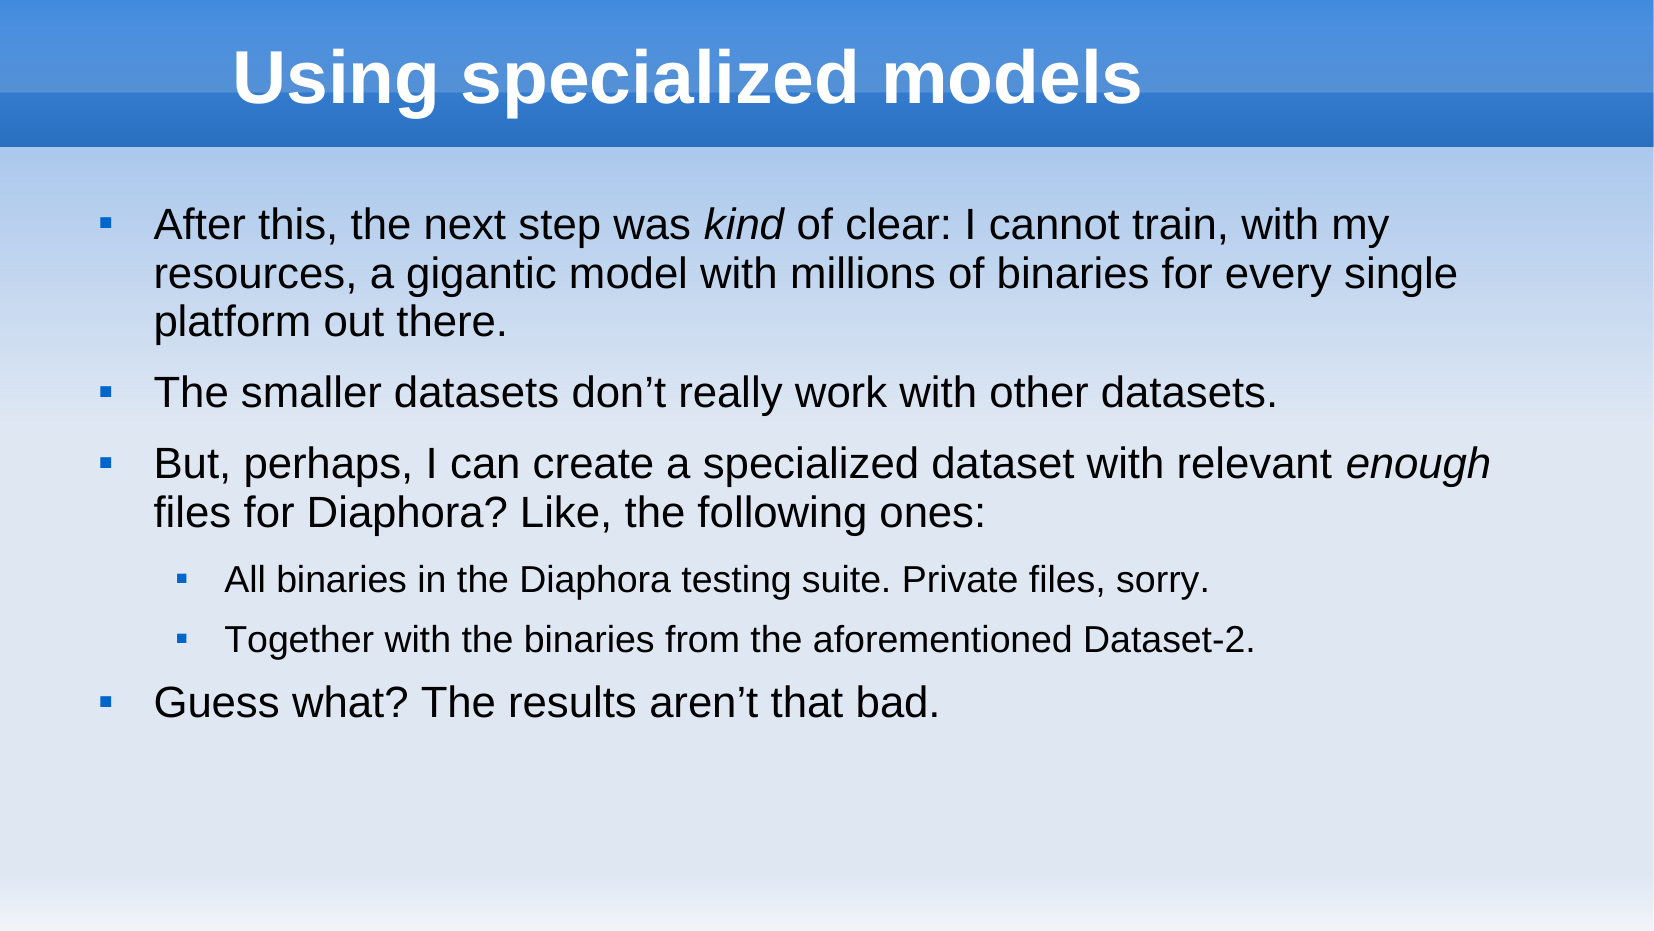

# Using specialized models
After this, the next step was kind of clear: I cannot train, with my resources, a gigantic model with millions of binaries for every single platform out there.
The smaller datasets don’t really work with other datasets.
But, perhaps, I can create a specialized dataset with relevant enough files for Diaphora? Like, the following ones:
All binaries in the Diaphora testing suite. Private files, sorry.
Together with the binaries from the aforementioned Dataset-2.
Guess what? The results aren’t that bad.